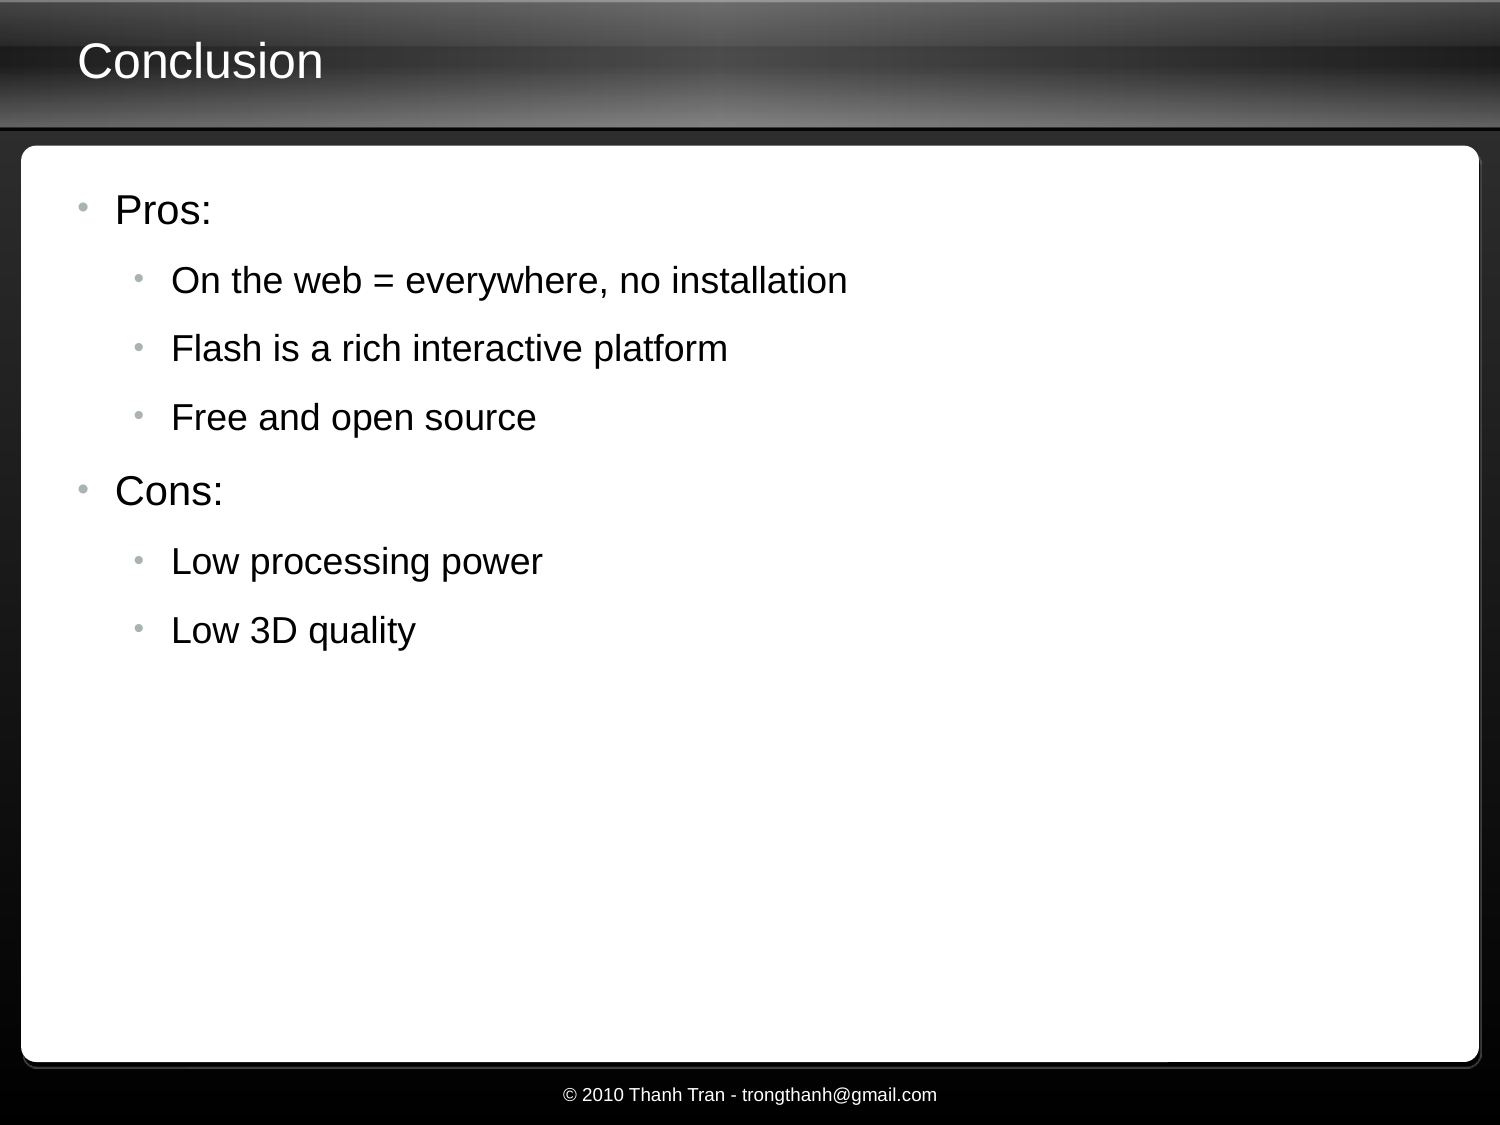

# Conclusion
Pros:
On the web = everywhere, no installation
Flash is a rich interactive platform
Free and open source
Cons:
Low processing power
Low 3D quality
© 2010 Thanh Tran - trongthanh@gmail.com